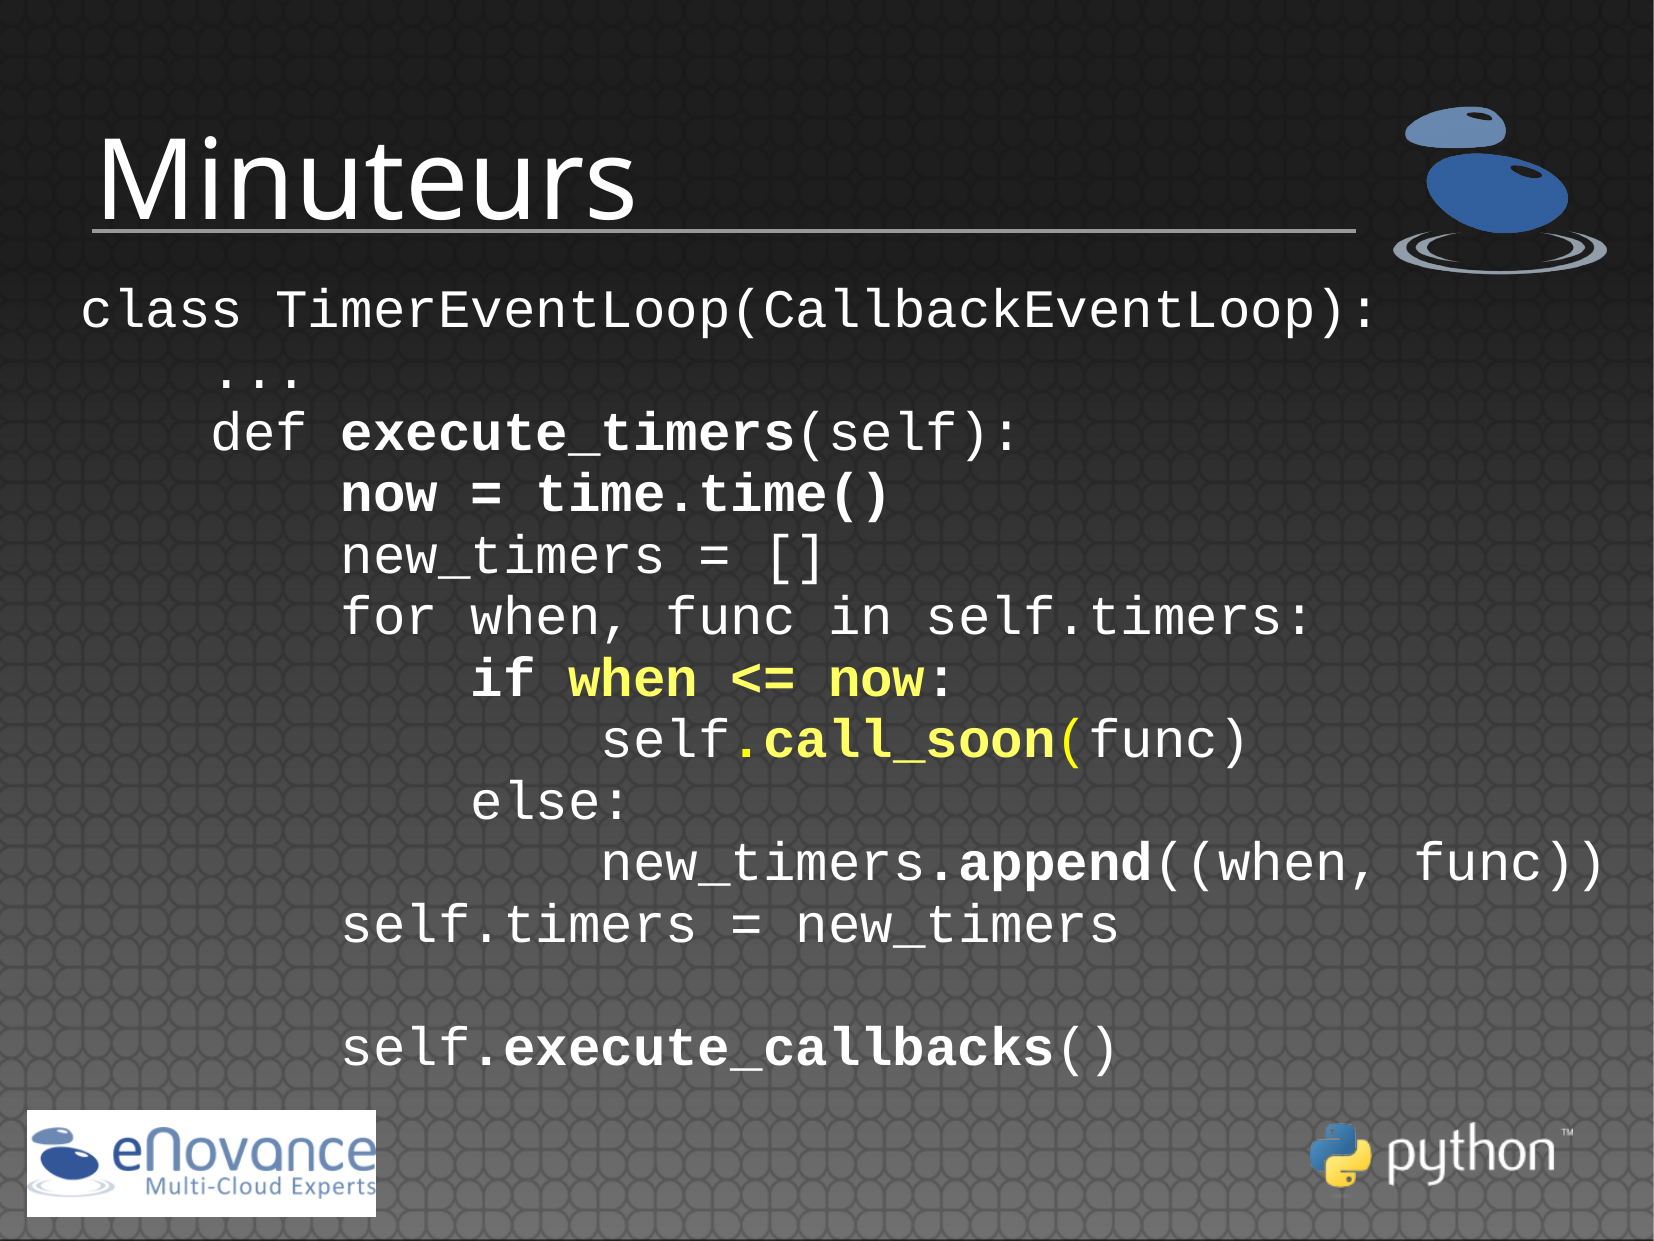

# Minuteurs
class TimerEventLoop(CallbackEventLoop):
 ...
 def execute_timers(self):
 now = time.time()
 new_timers = []
 for when, func in self.timers:
 if when <= now:
 self.call_soon(func)
 else:
 new_timers.append((when, func))
 self.timers = new_timers
 self.execute_callbacks()